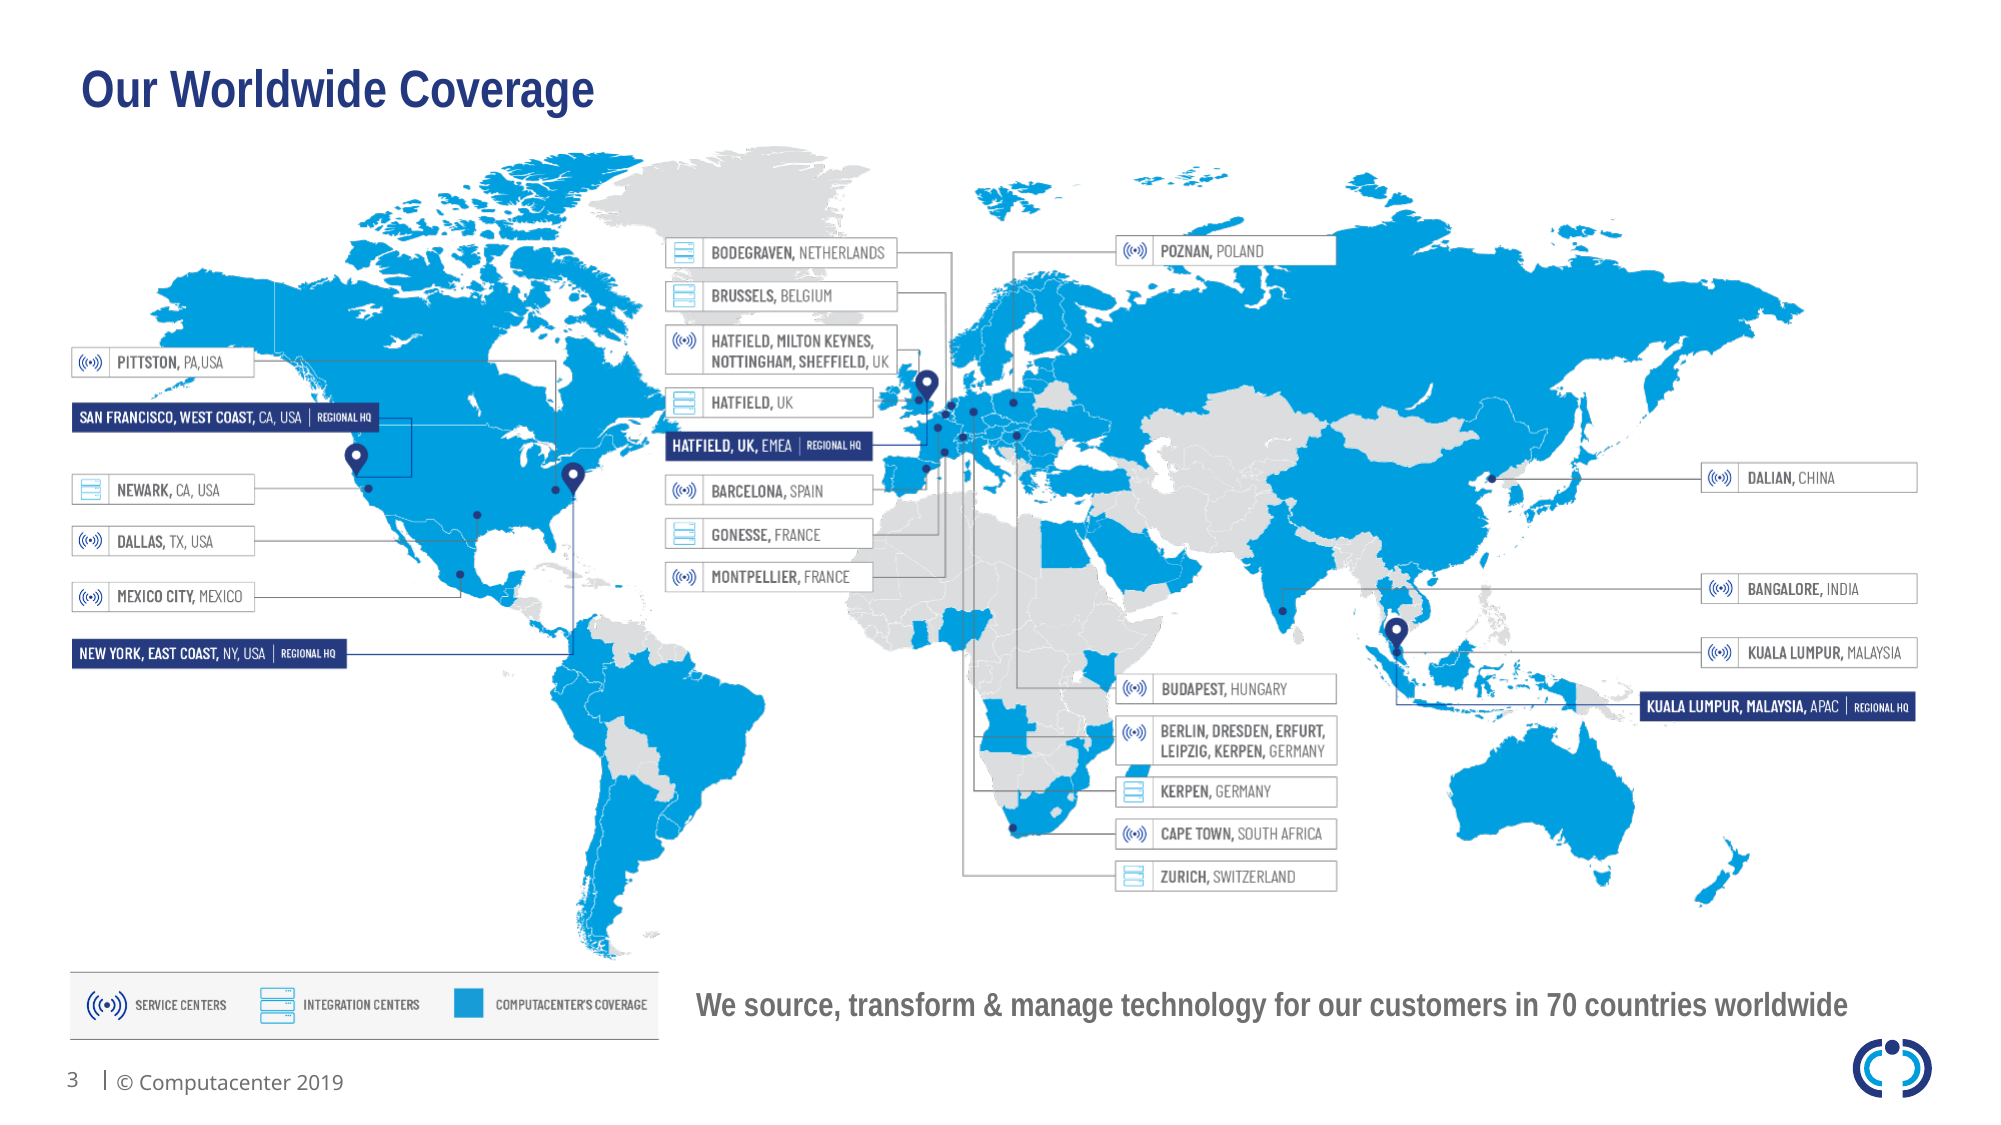

# Our Worldwide Coverage
We source, transform & manage technology for our customers in 70 countries worldwide
1
© Computacenter 2019